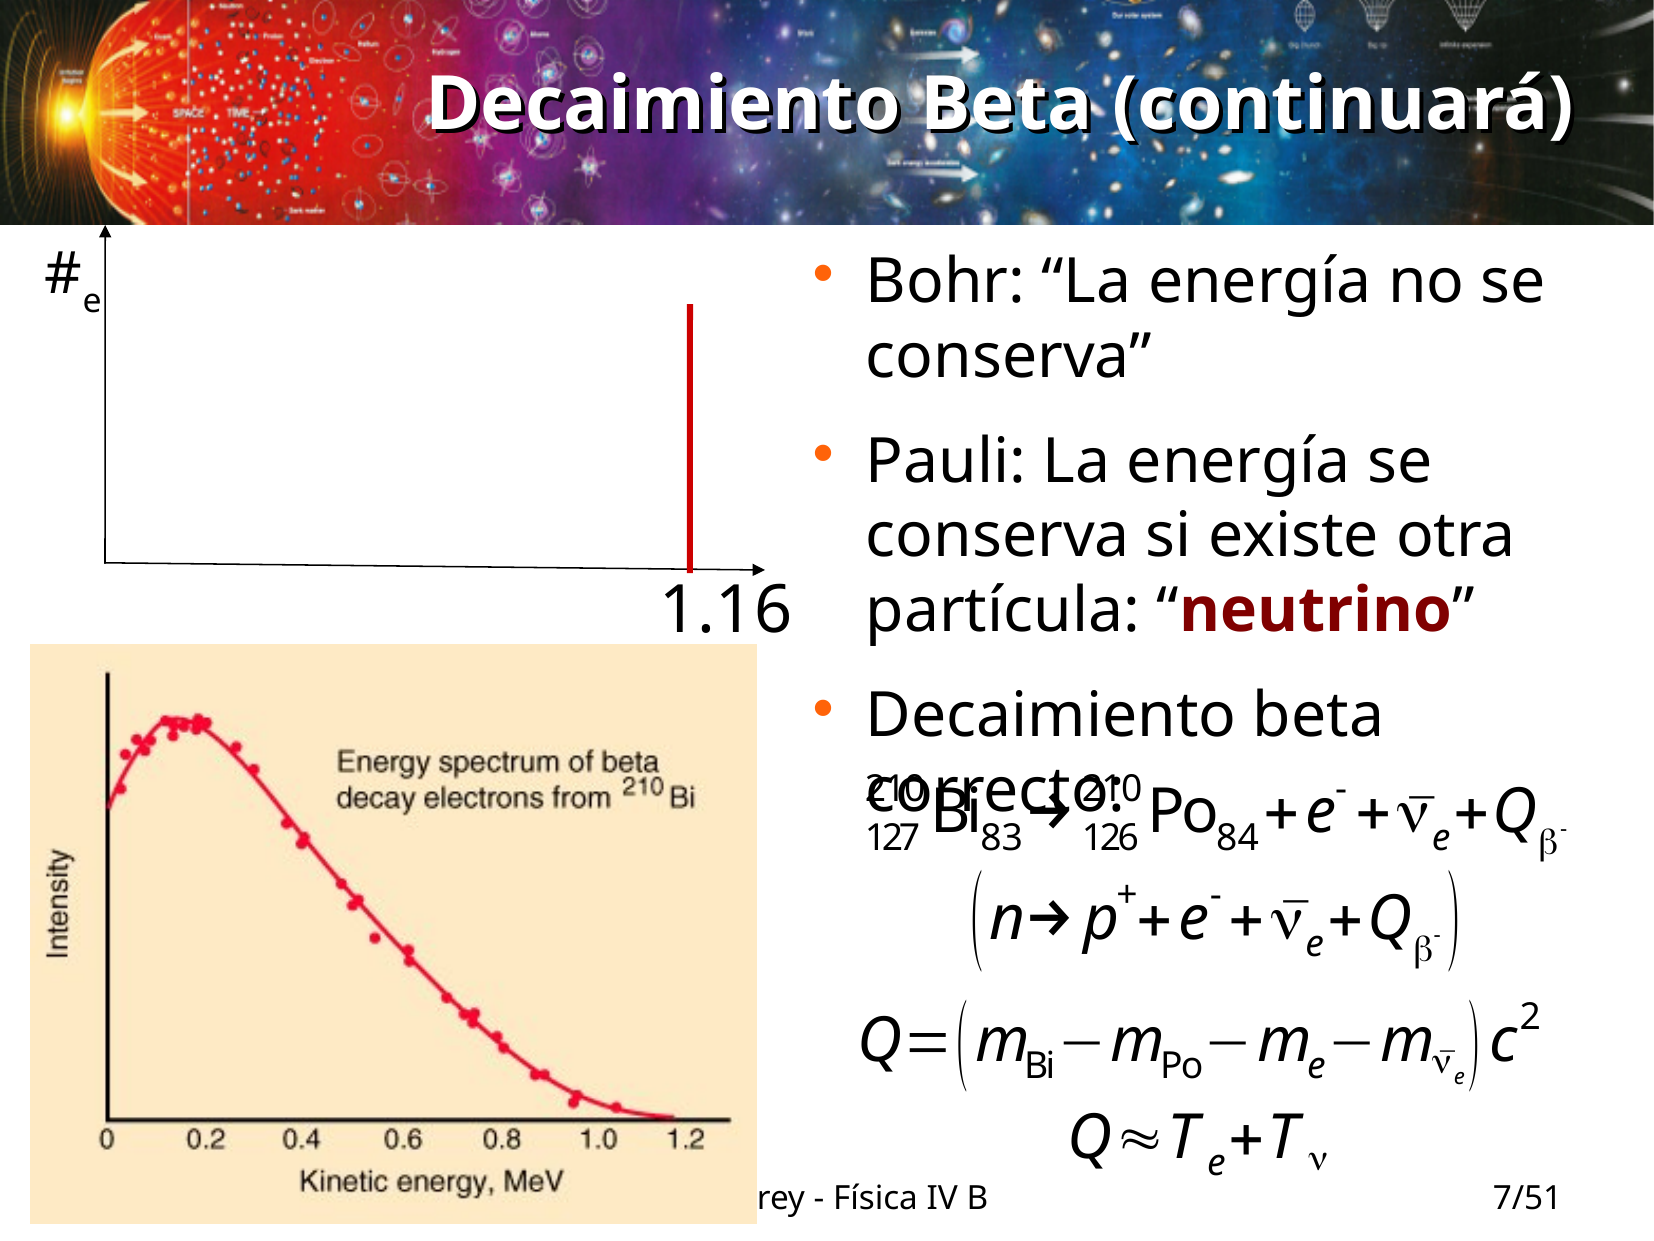

# Decaimiento Beta (continuará)
#e
Bohr: “La energía no se conserva”
Pauli: La energía se conserva si existe otra partícula: “neutrino”
Decaimiento beta correcto:
1.16
H. Asorey - Física IV B
7